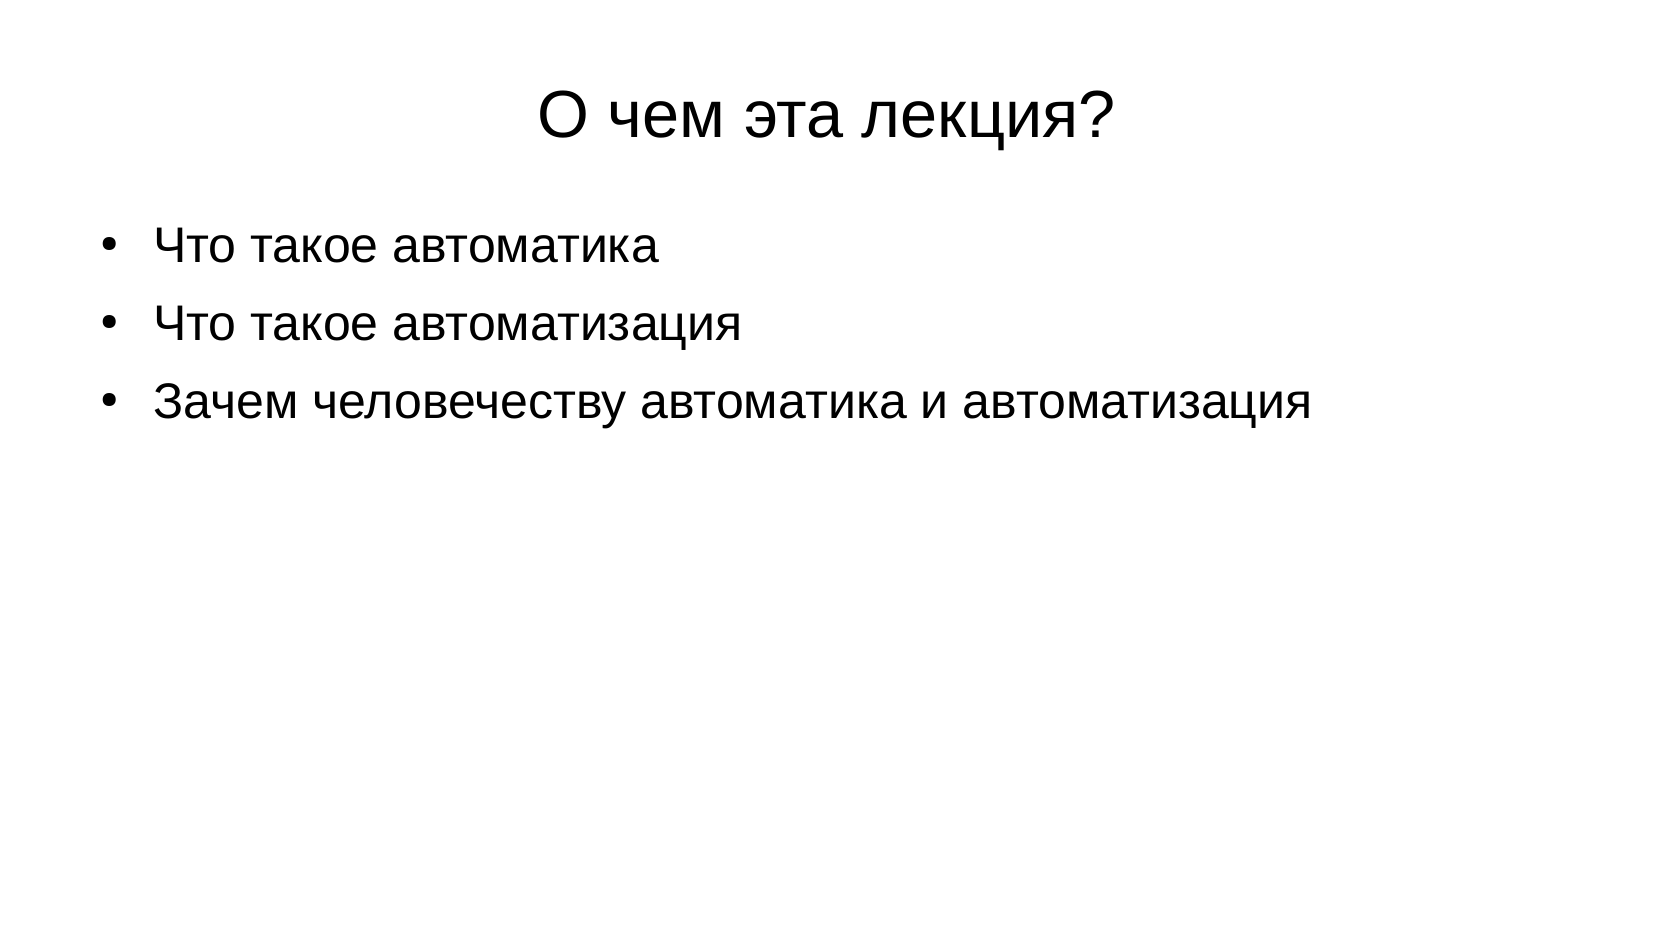

# О чем эта лекция?
Что такое автоматика
Что такое автоматизация
Зачем человечеству автоматика и автоматизация